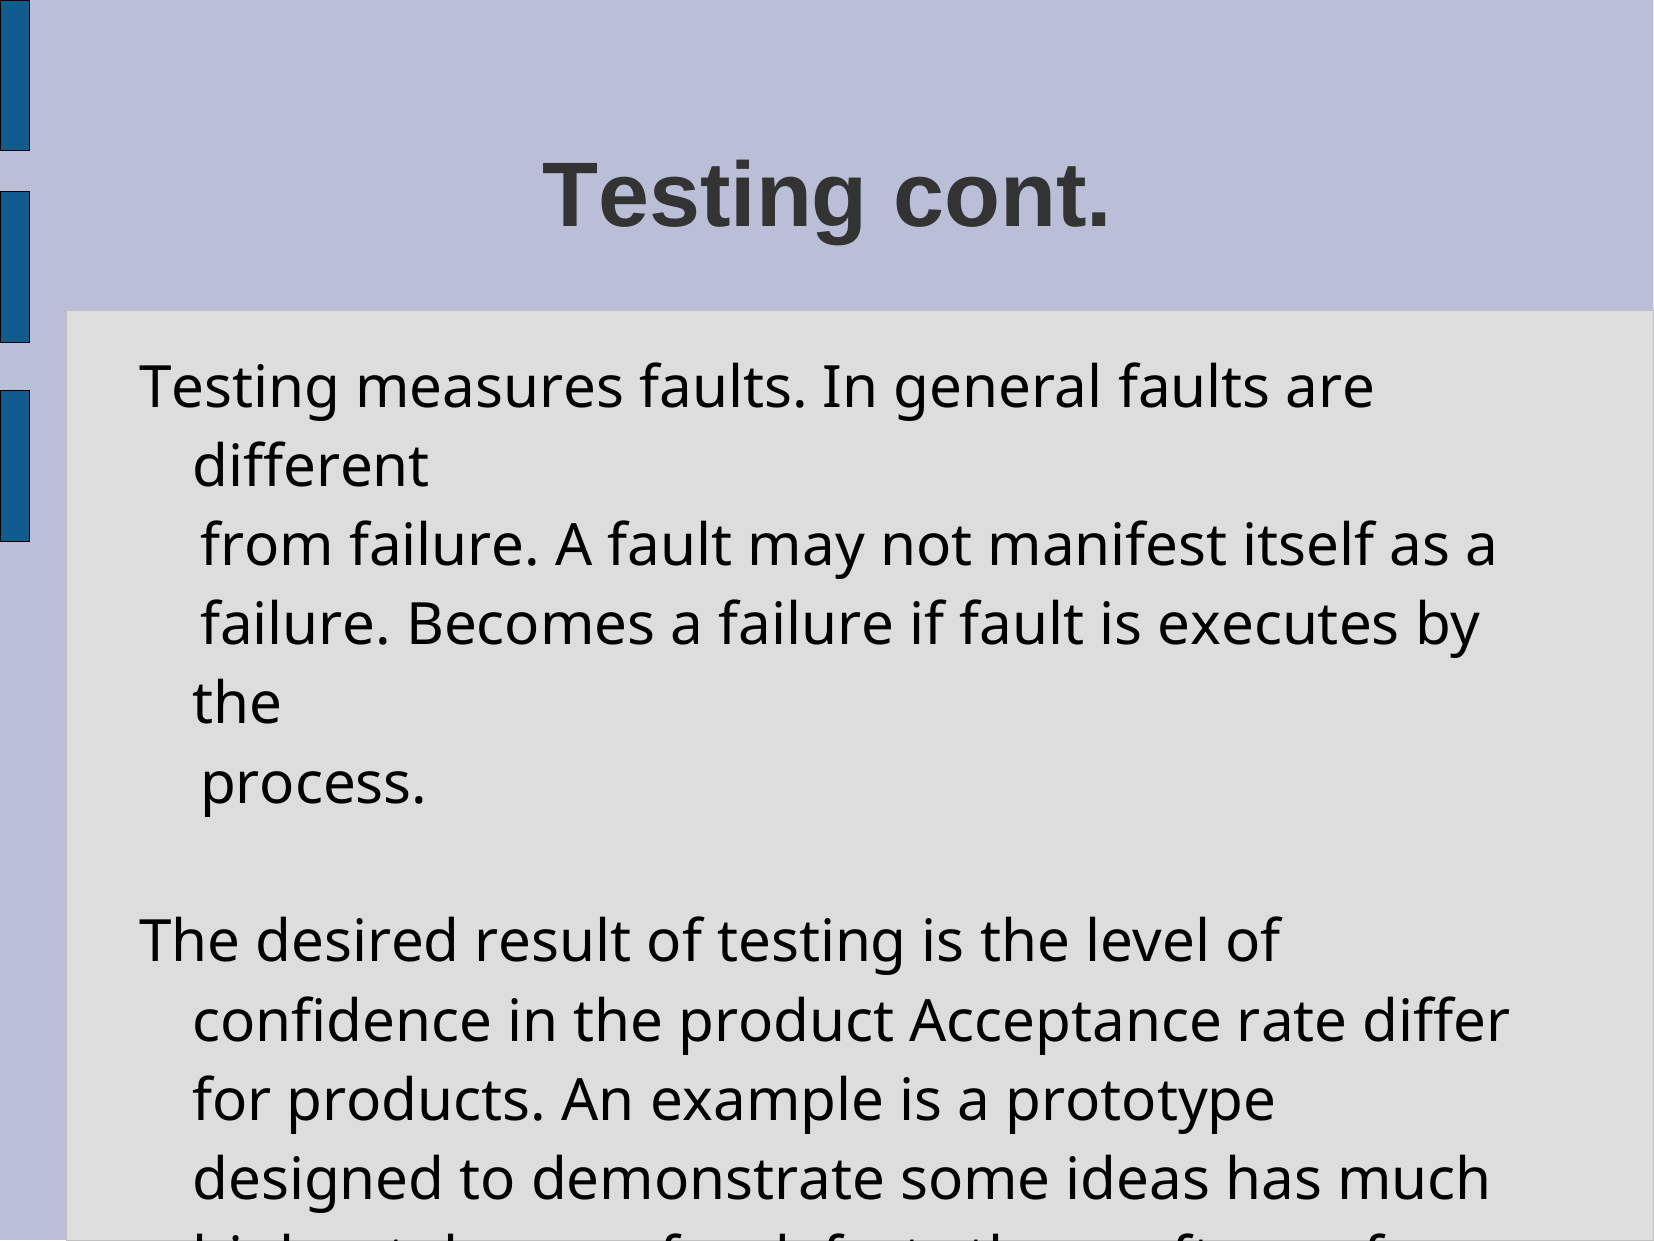

# Testing cont.
Testing measures faults. In general faults are different
 from failure. A fault may not manifest itself as a
 failure. Becomes a failure if fault is executes by the
 process.
The desired result of testing is the level of confidence in the product Acceptance rate differ for products. An example is a prototype designed to demonstrate some ideas has much higher tolerance for defects than software for aircraft.